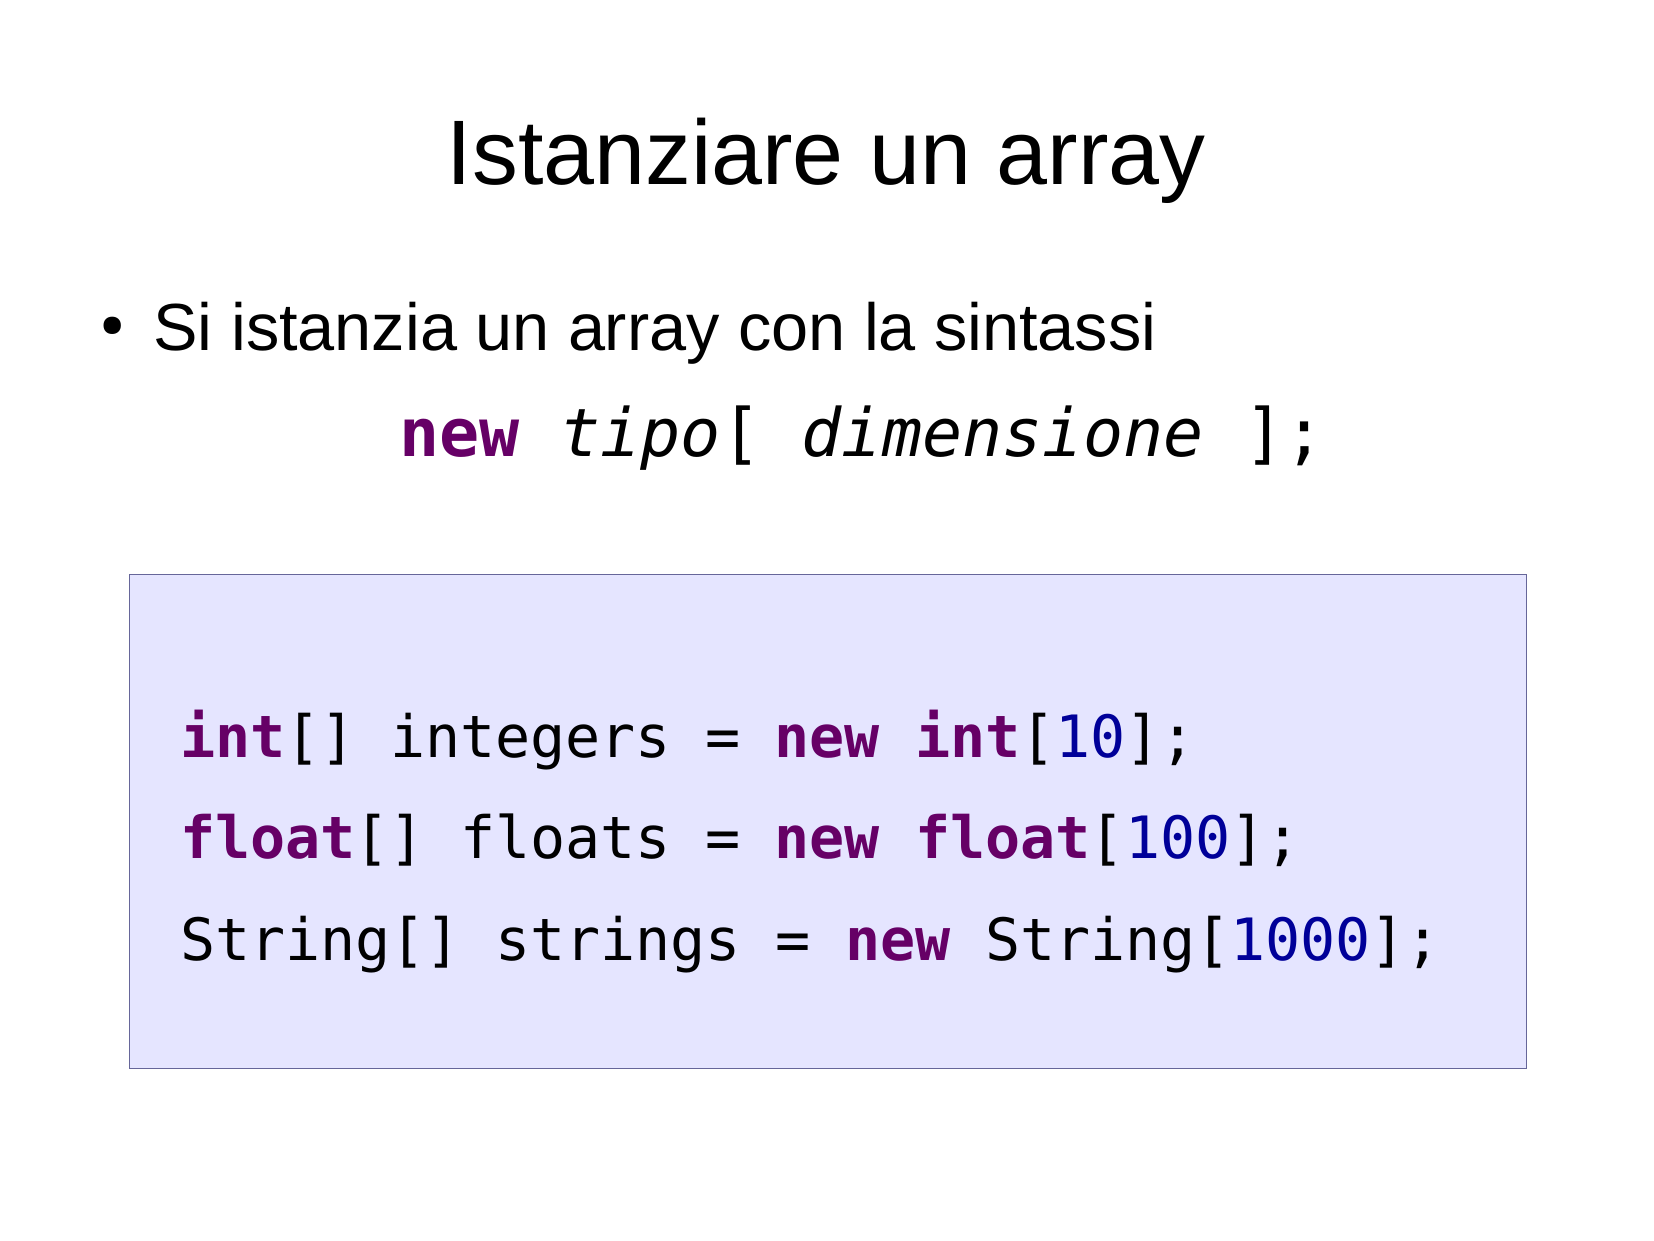

# Istanziare un array
Si istanzia un array con la sintassi
new tipo[ dimensione ];
int[] integers = new int[10];
float[] floats = new float[100];
String[] strings = new String[1000];